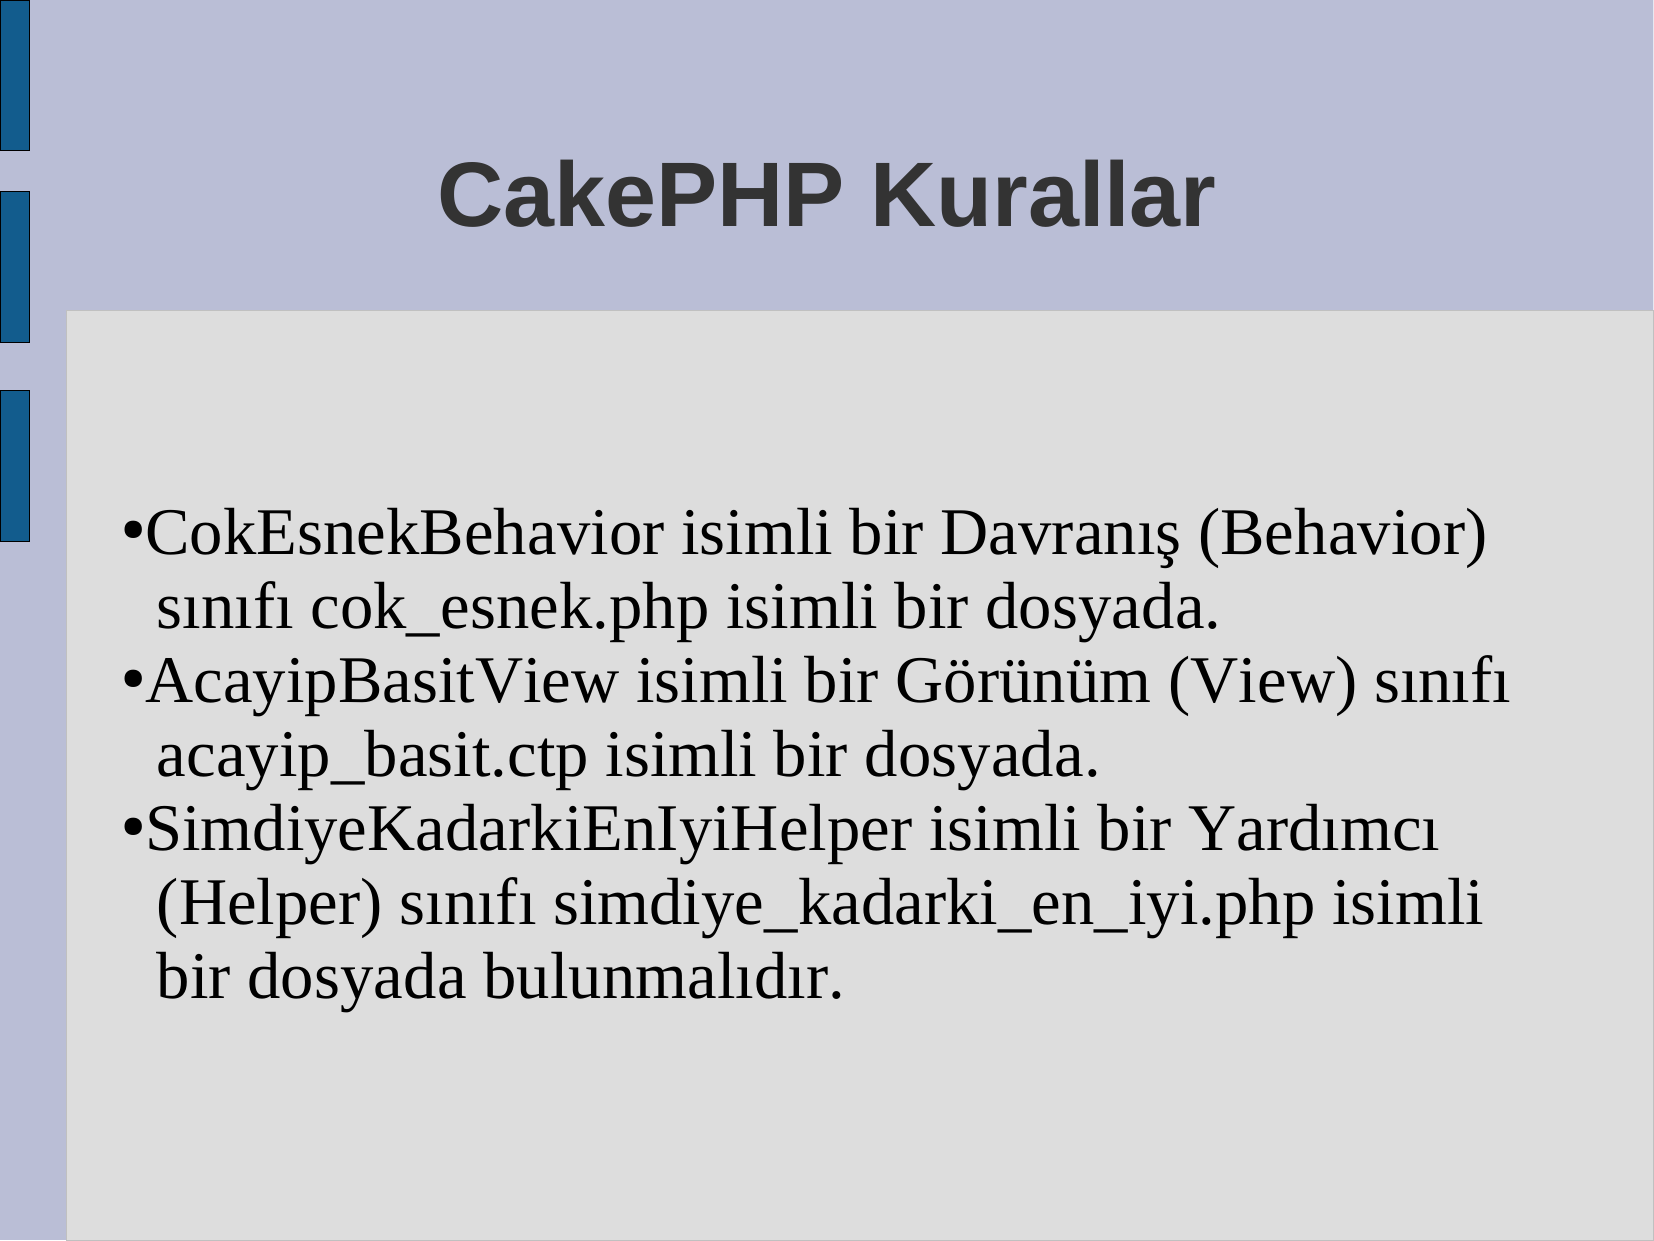

# CakePHP Kurallar
CokEsnekBehavior isimli bir Davranış (Behavior) sınıfı cok_esnek.php isimli bir dosyada.
AcayipBasitView isimli bir Görünüm (View) sınıfı acayip_basit.ctp isimli bir dosyada.
SimdiyeKadarkiEnIyiHelper isimli bir Yardımcı (Helper) sınıfı simdiye_kadarki_en_iyi.php isimli bir dosyada bulunmalıdır.